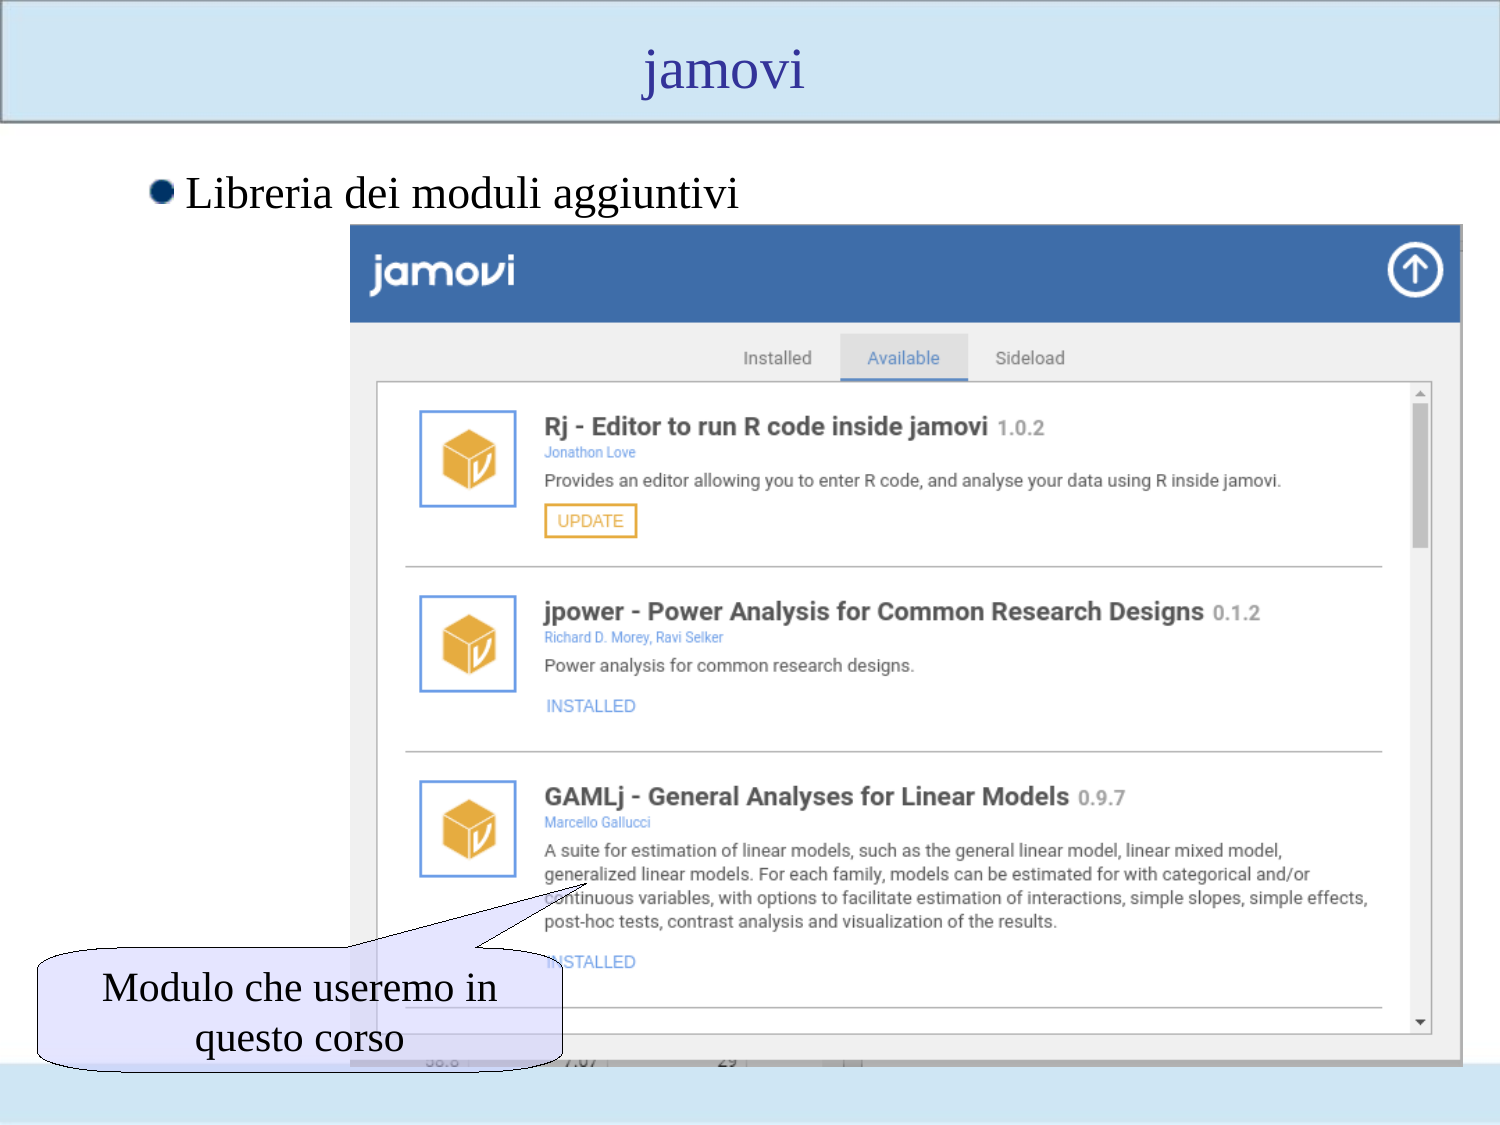

# jamovi
 Libreria dei moduli aggiuntivi
Modulo che useremo in questo corso
89